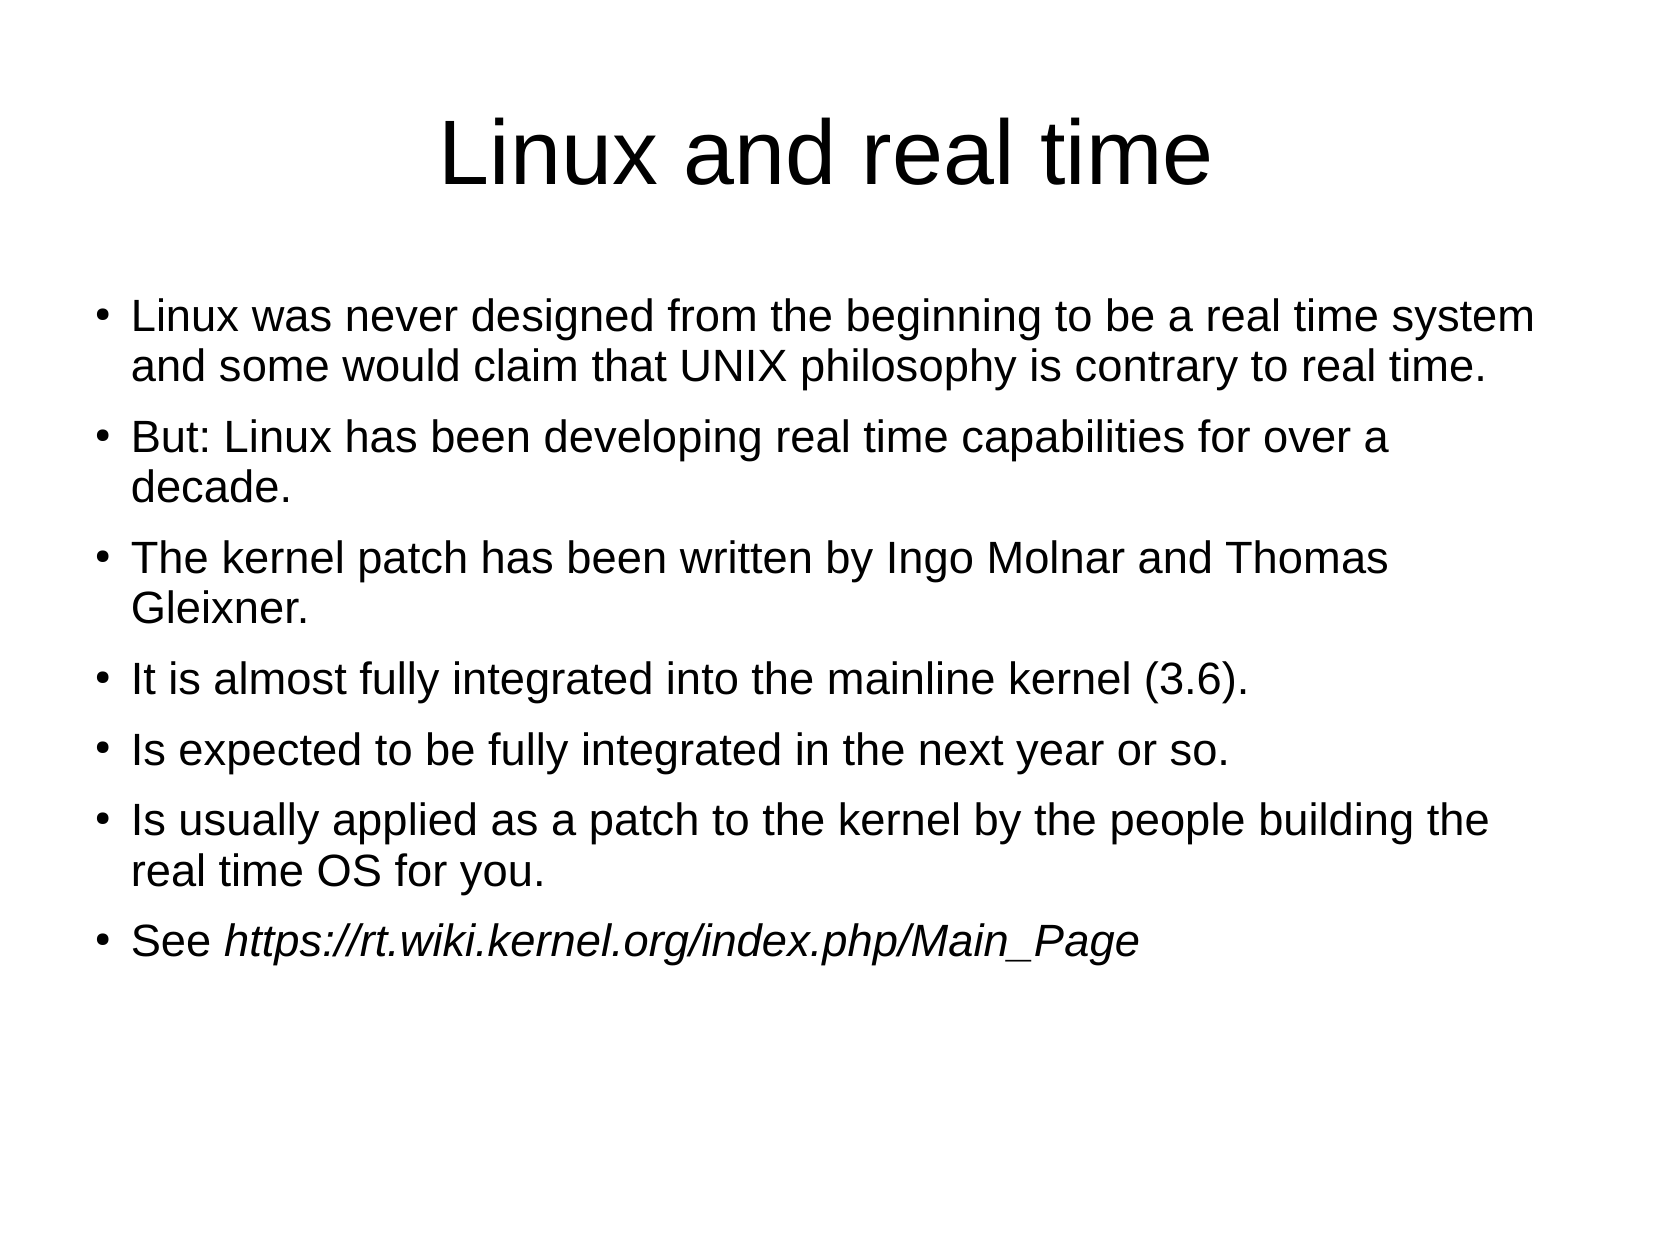

# Linux and real time
Linux was never designed from the beginning to be a real time system and some would claim that UNIX philosophy is contrary to real time.
But: Linux has been developing real time capabilities for over a decade.
The kernel patch has been written by Ingo Molnar and Thomas Gleixner.
It is almost fully integrated into the mainline kernel (3.6).
Is expected to be fully integrated in the next year or so.
Is usually applied as a patch to the kernel by the people building the real time OS for you.
See https://rt.wiki.kernel.org/index.php/Main_Page